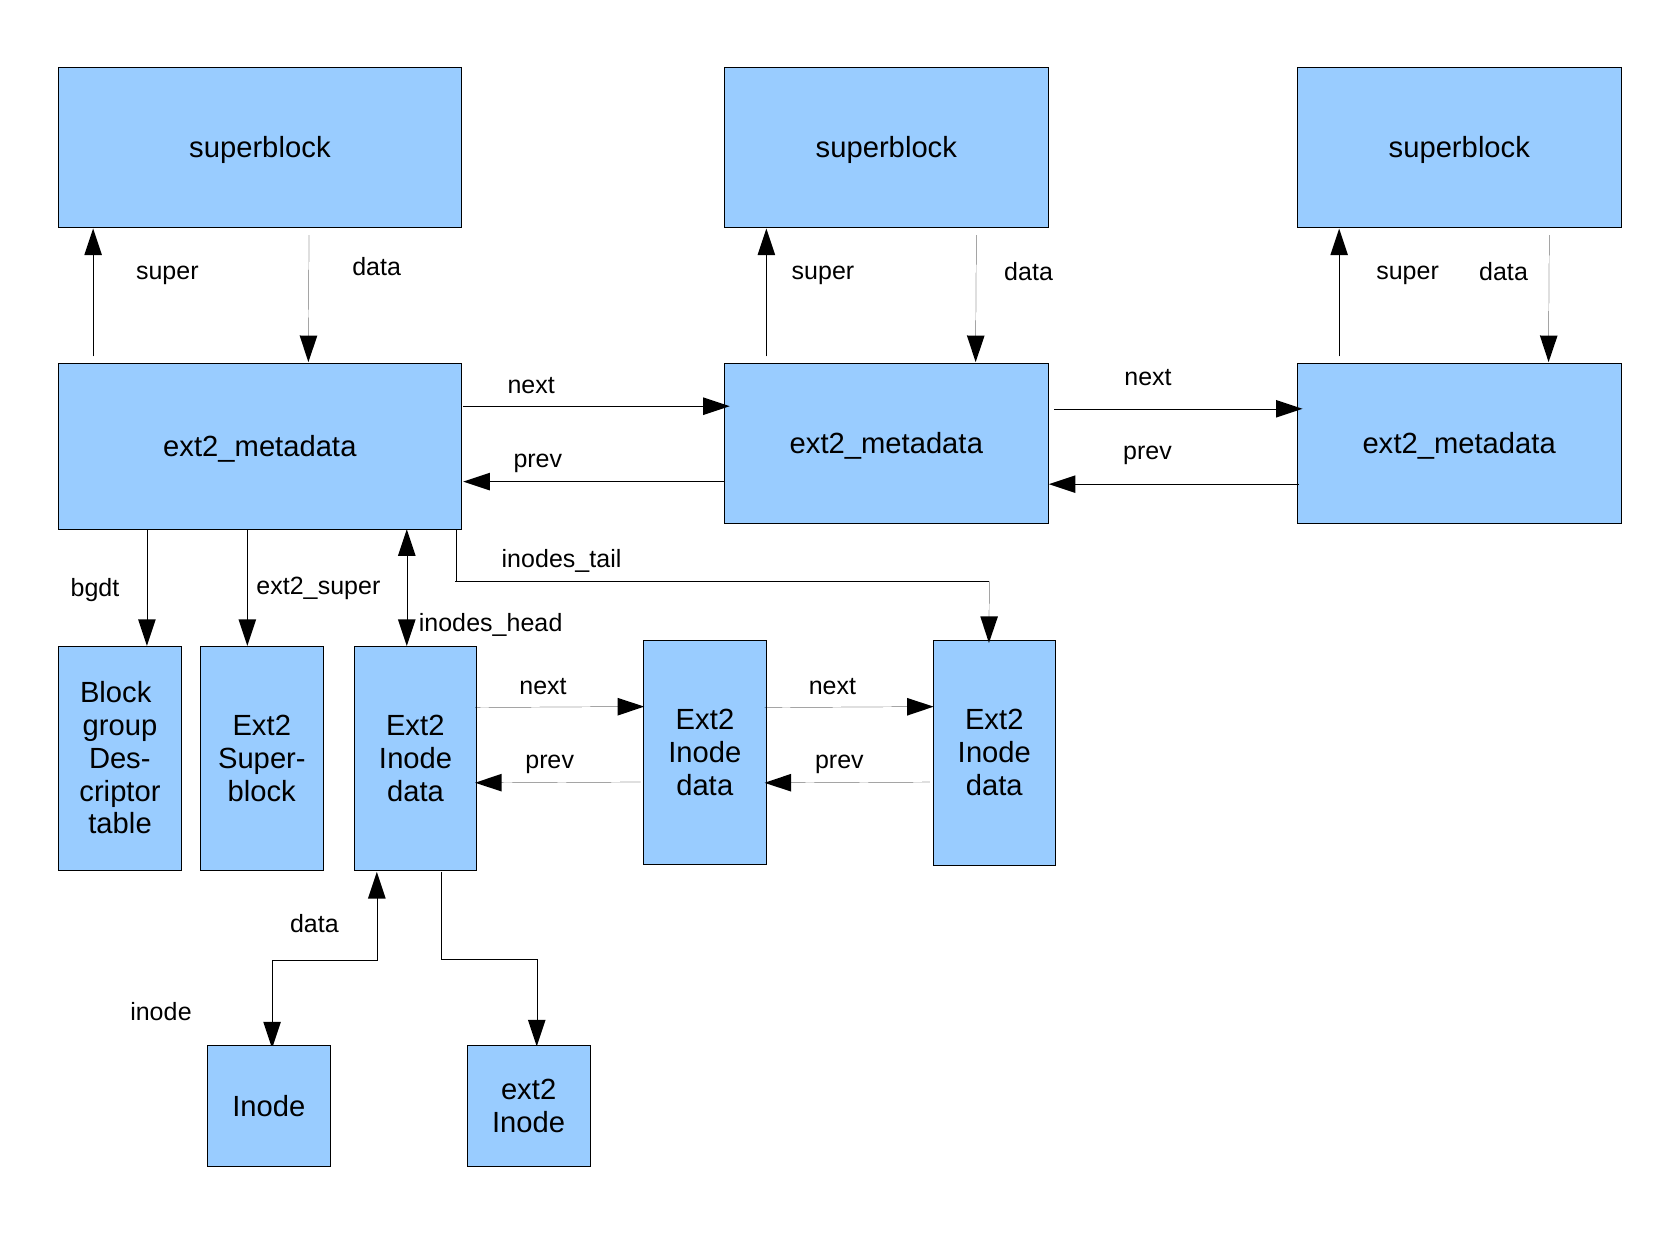

superblock
superblock
superblock
data
super
super
super
data
data
next
next
ext2_metadata
ext2_metadata
ext2_metadata
prev
prev
inodes_tail
ext2_super
bgdt
inodes_head
Ext2
Inode
data
Ext2
Inode
data
Block
group
Des-
criptor
table
Ext2
Super-
block
Ext2
Inode
data
next
next
prev
prev
data
inode
Inode
ext2
Inode